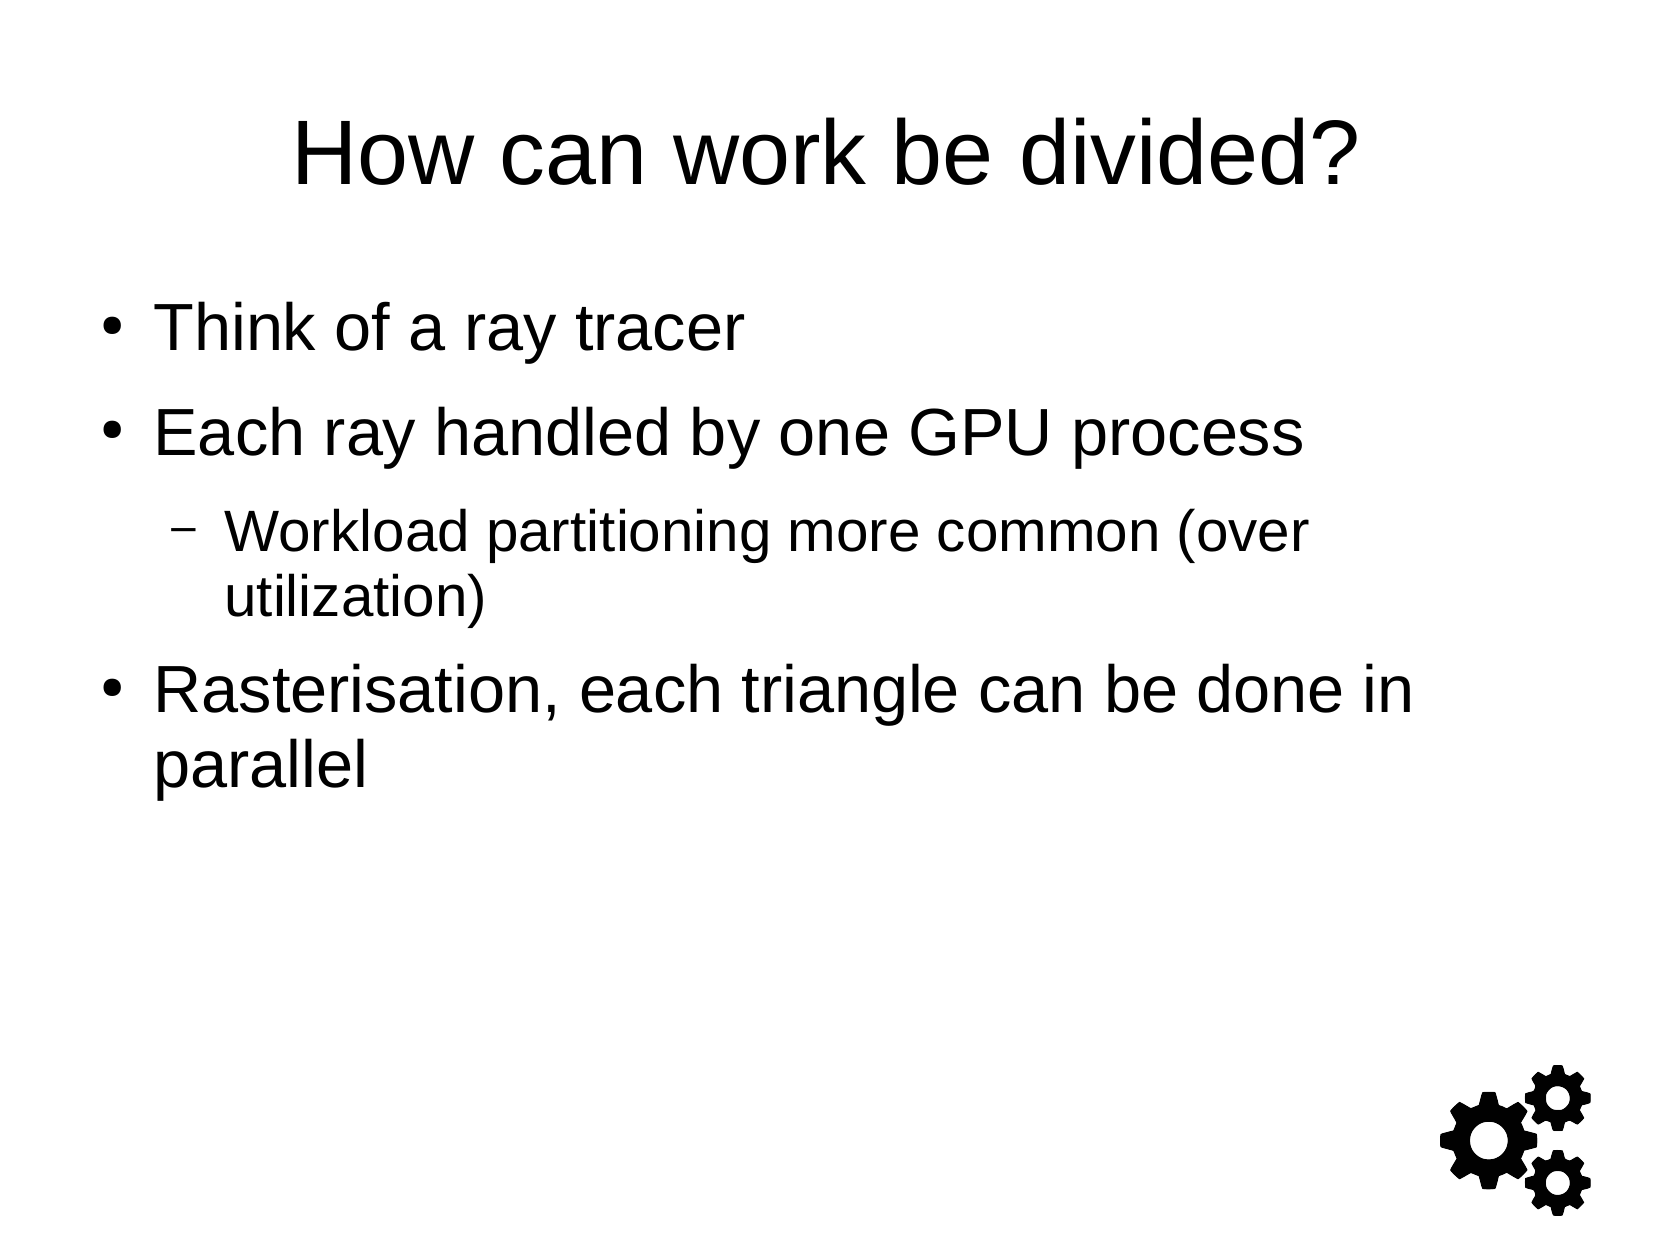

# How can work be divided?
Think of a ray tracer
Each ray handled by one GPU process
Workload partitioning more common (over utilization)
Rasterisation, each triangle can be done in parallel